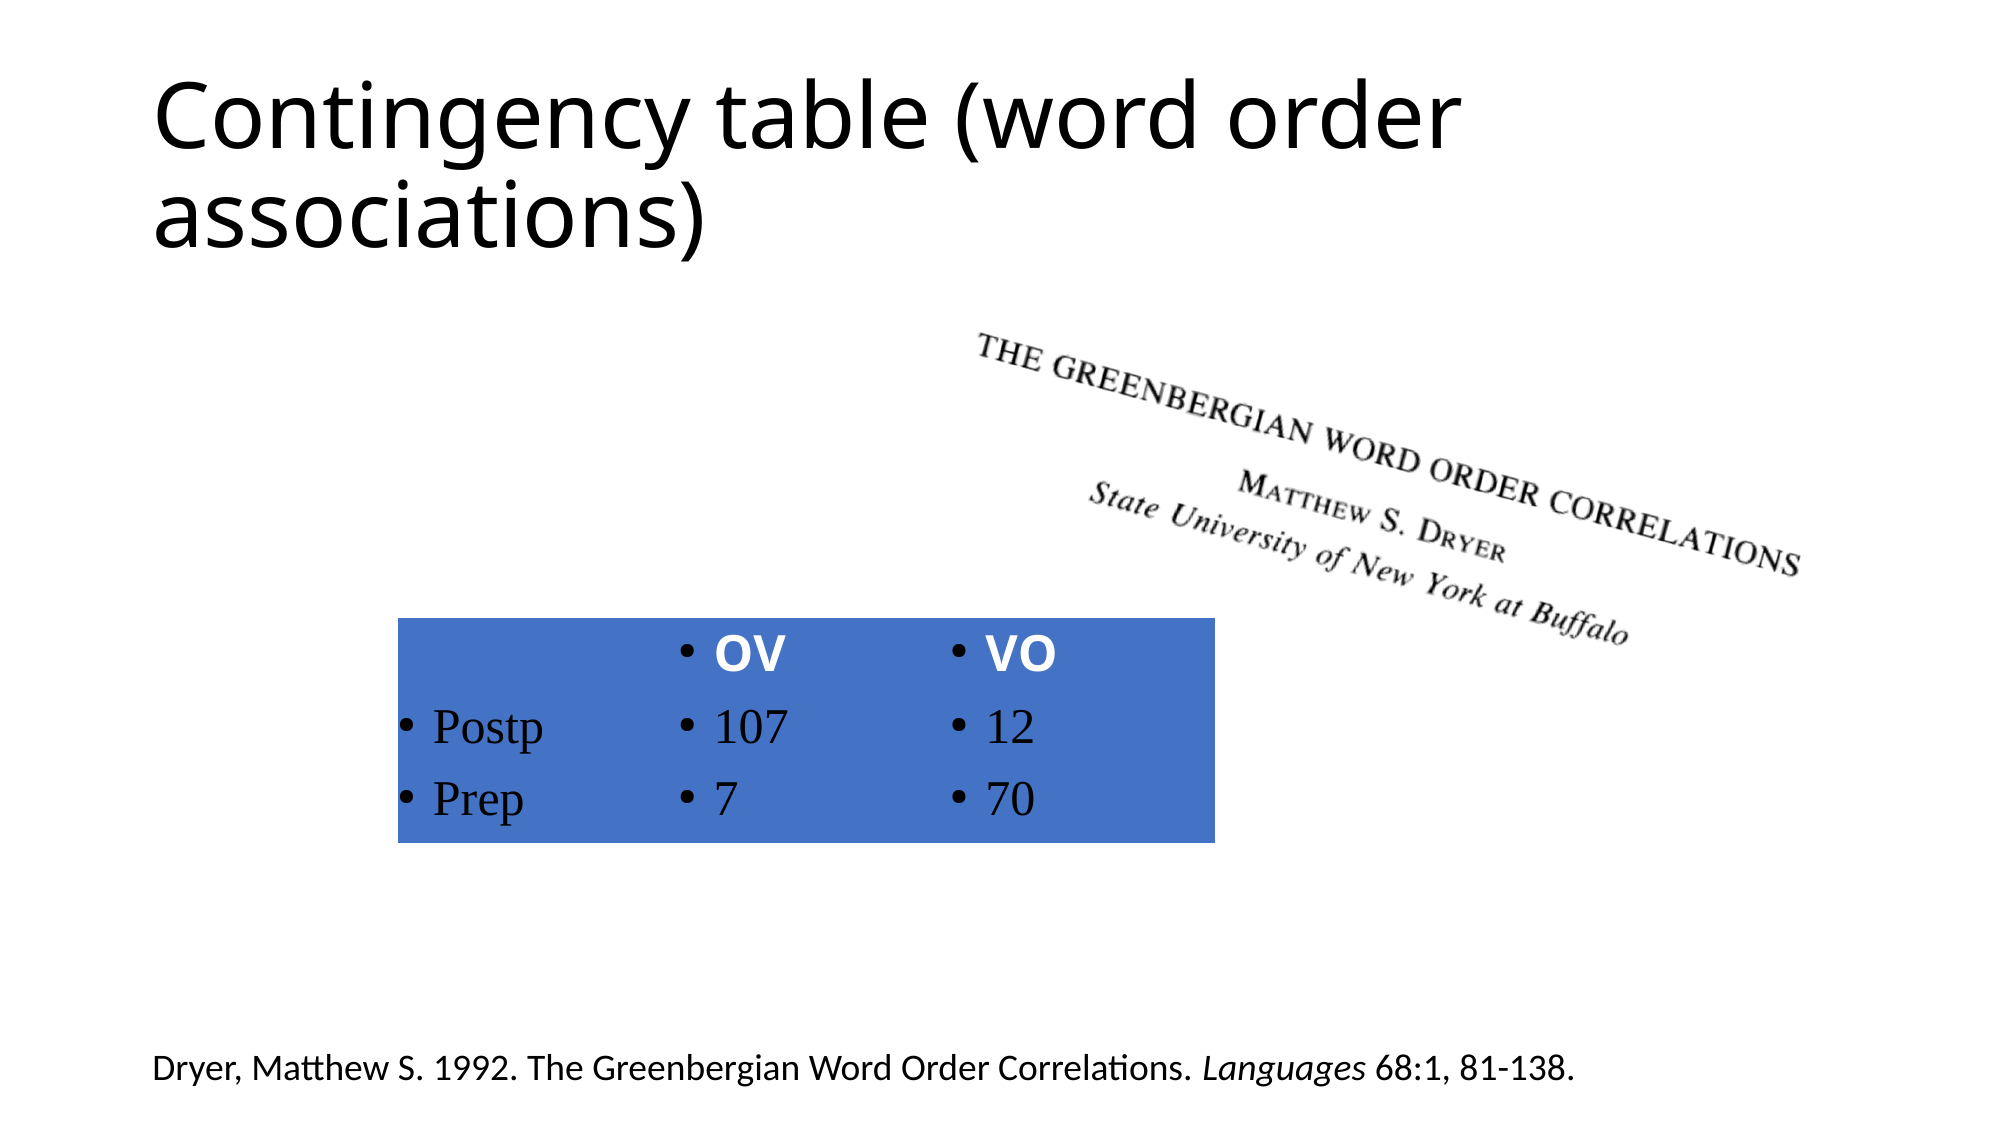

# Contingency table (word order associations)
| | OV | VO |
| --- | --- | --- |
| Postp | 107 | 12 |
| Prep | 7 | 70 |
Dryer, Matthew S. 1992. The Greenbergian Word Order Correlations. Languages 68:1, 81-138.